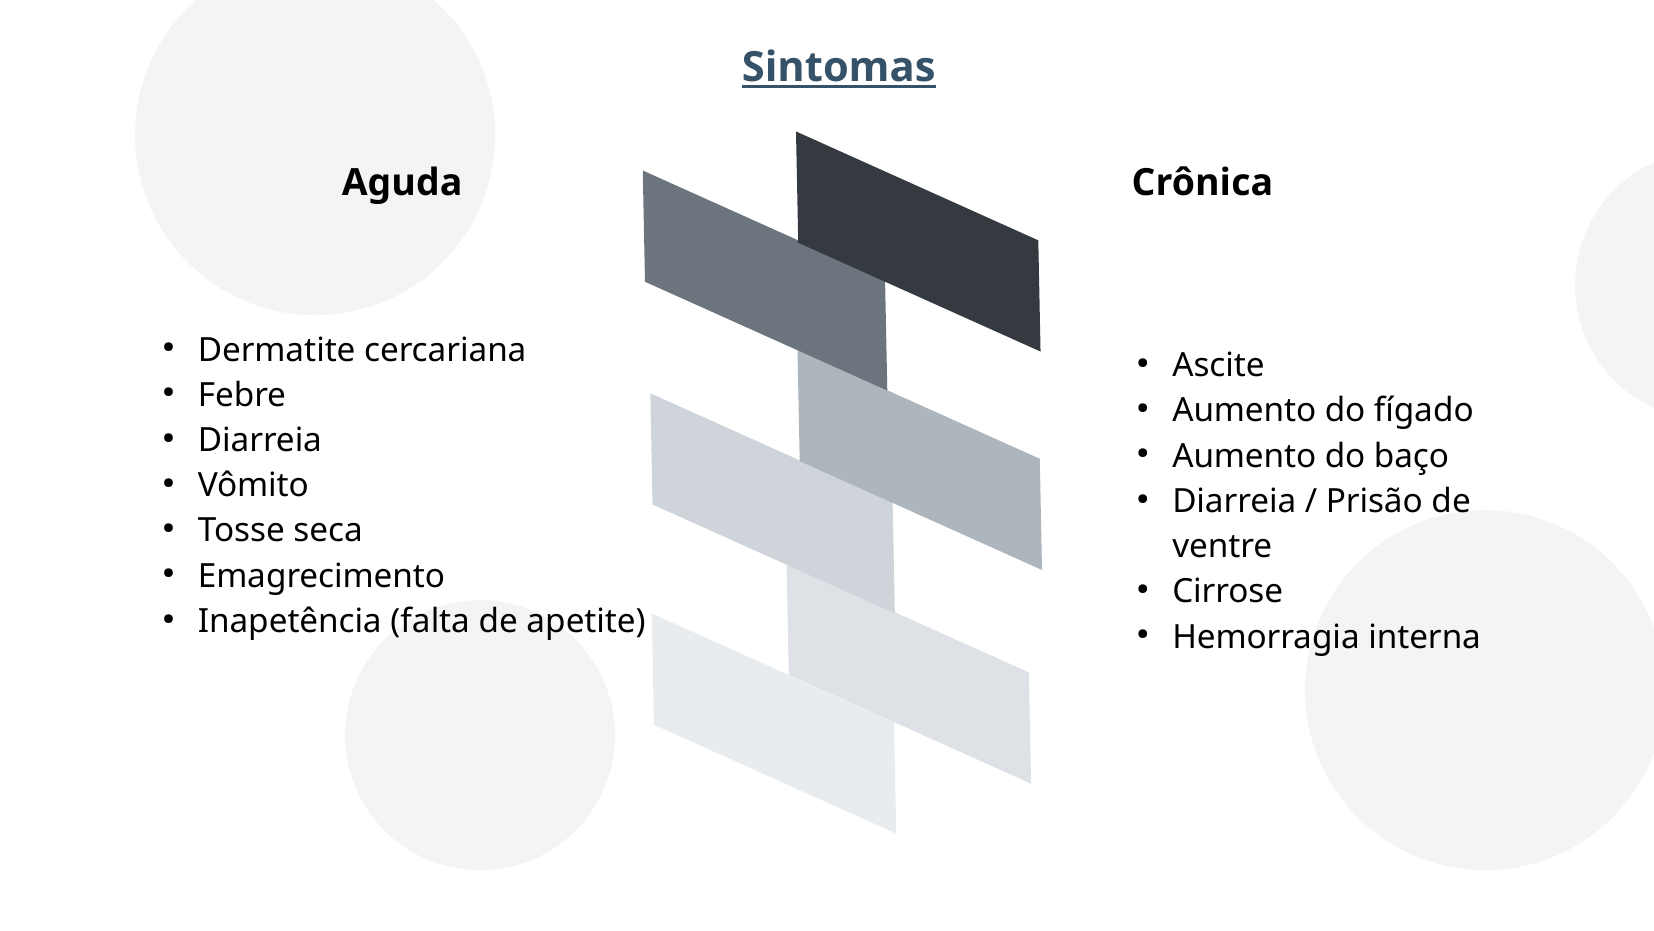

Sintomas
Aguda
Crônica
Dermatite cercariana
Febre
Diarreia
Vômito
Tosse seca
Emagrecimento
Inapetência (falta de apetite)
Ascite
Aumento do fígado
Aumento do baço
Diarreia / Prisão de ventre
Cirrose
Hemorragia interna